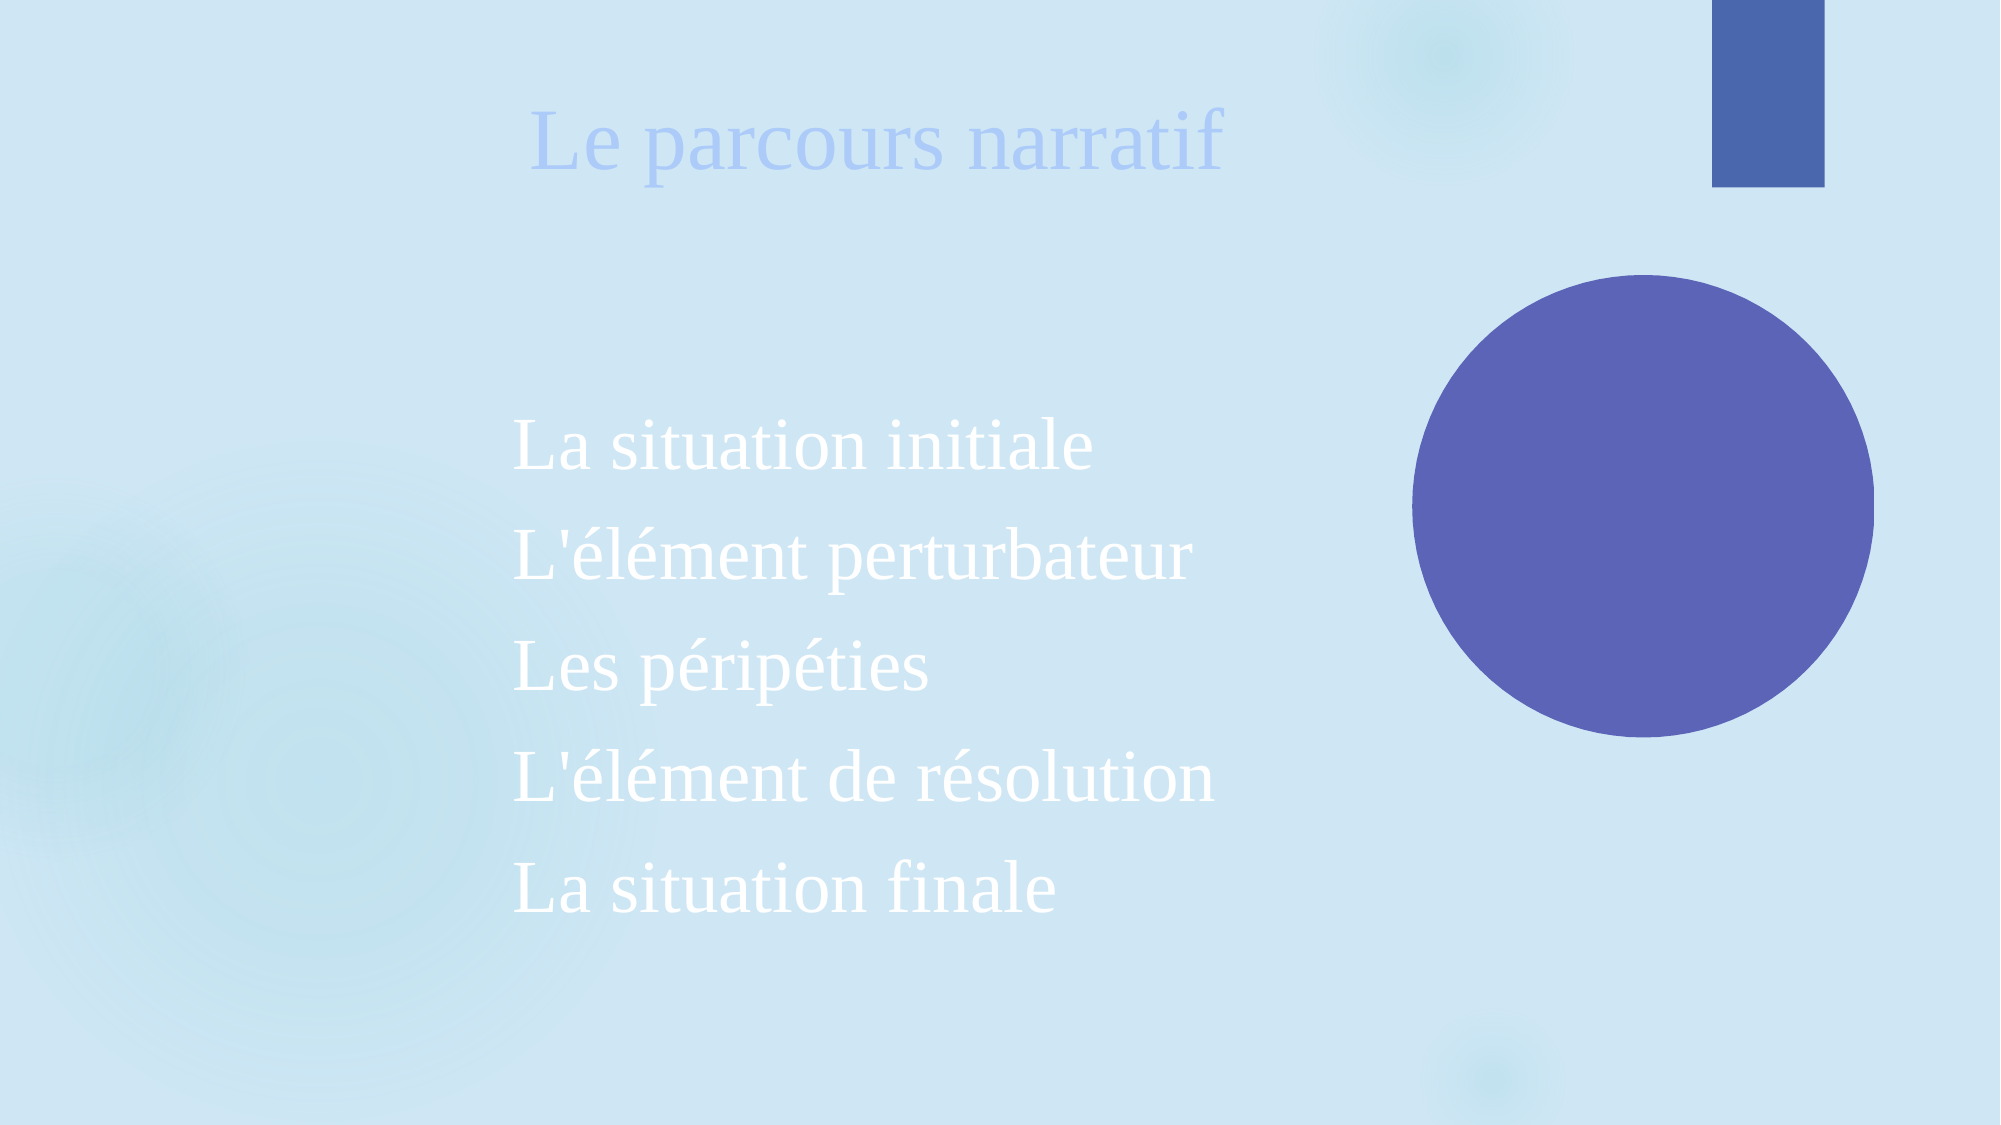

# Le parcours narratif
La situation initiale
L'élément perturbateur
Les péripéties
L'élément de résolution
La situation finale